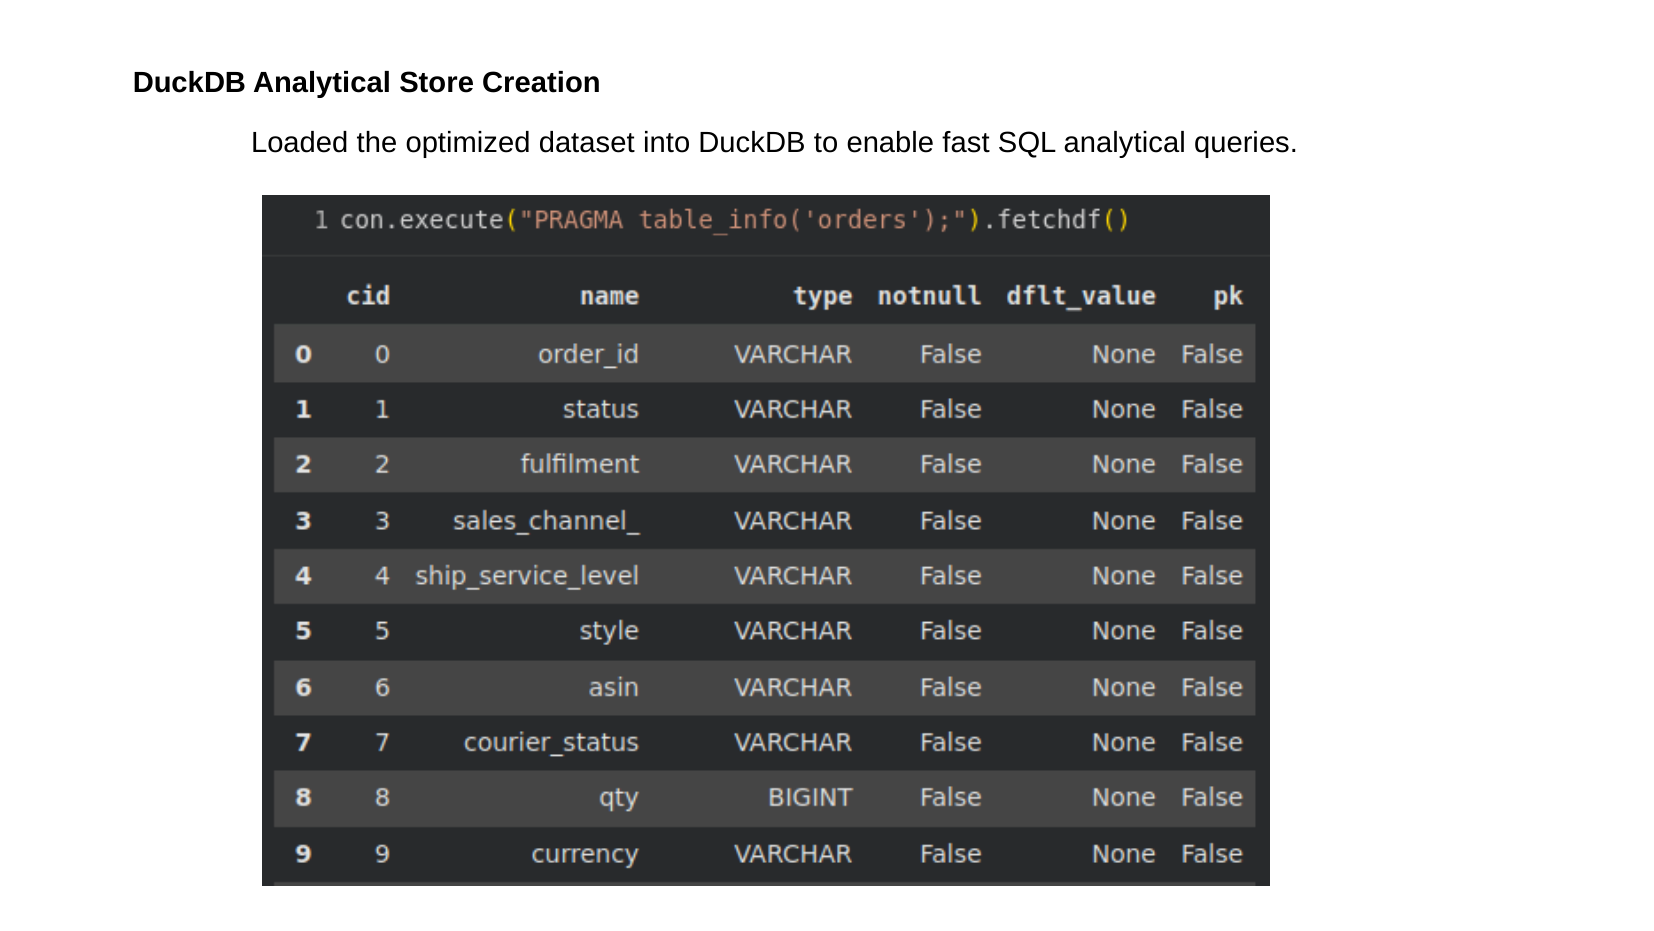

DuckDB Analytical Store Creation
Loaded the optimized dataset into DuckDB to enable fast SQL analytical queries.